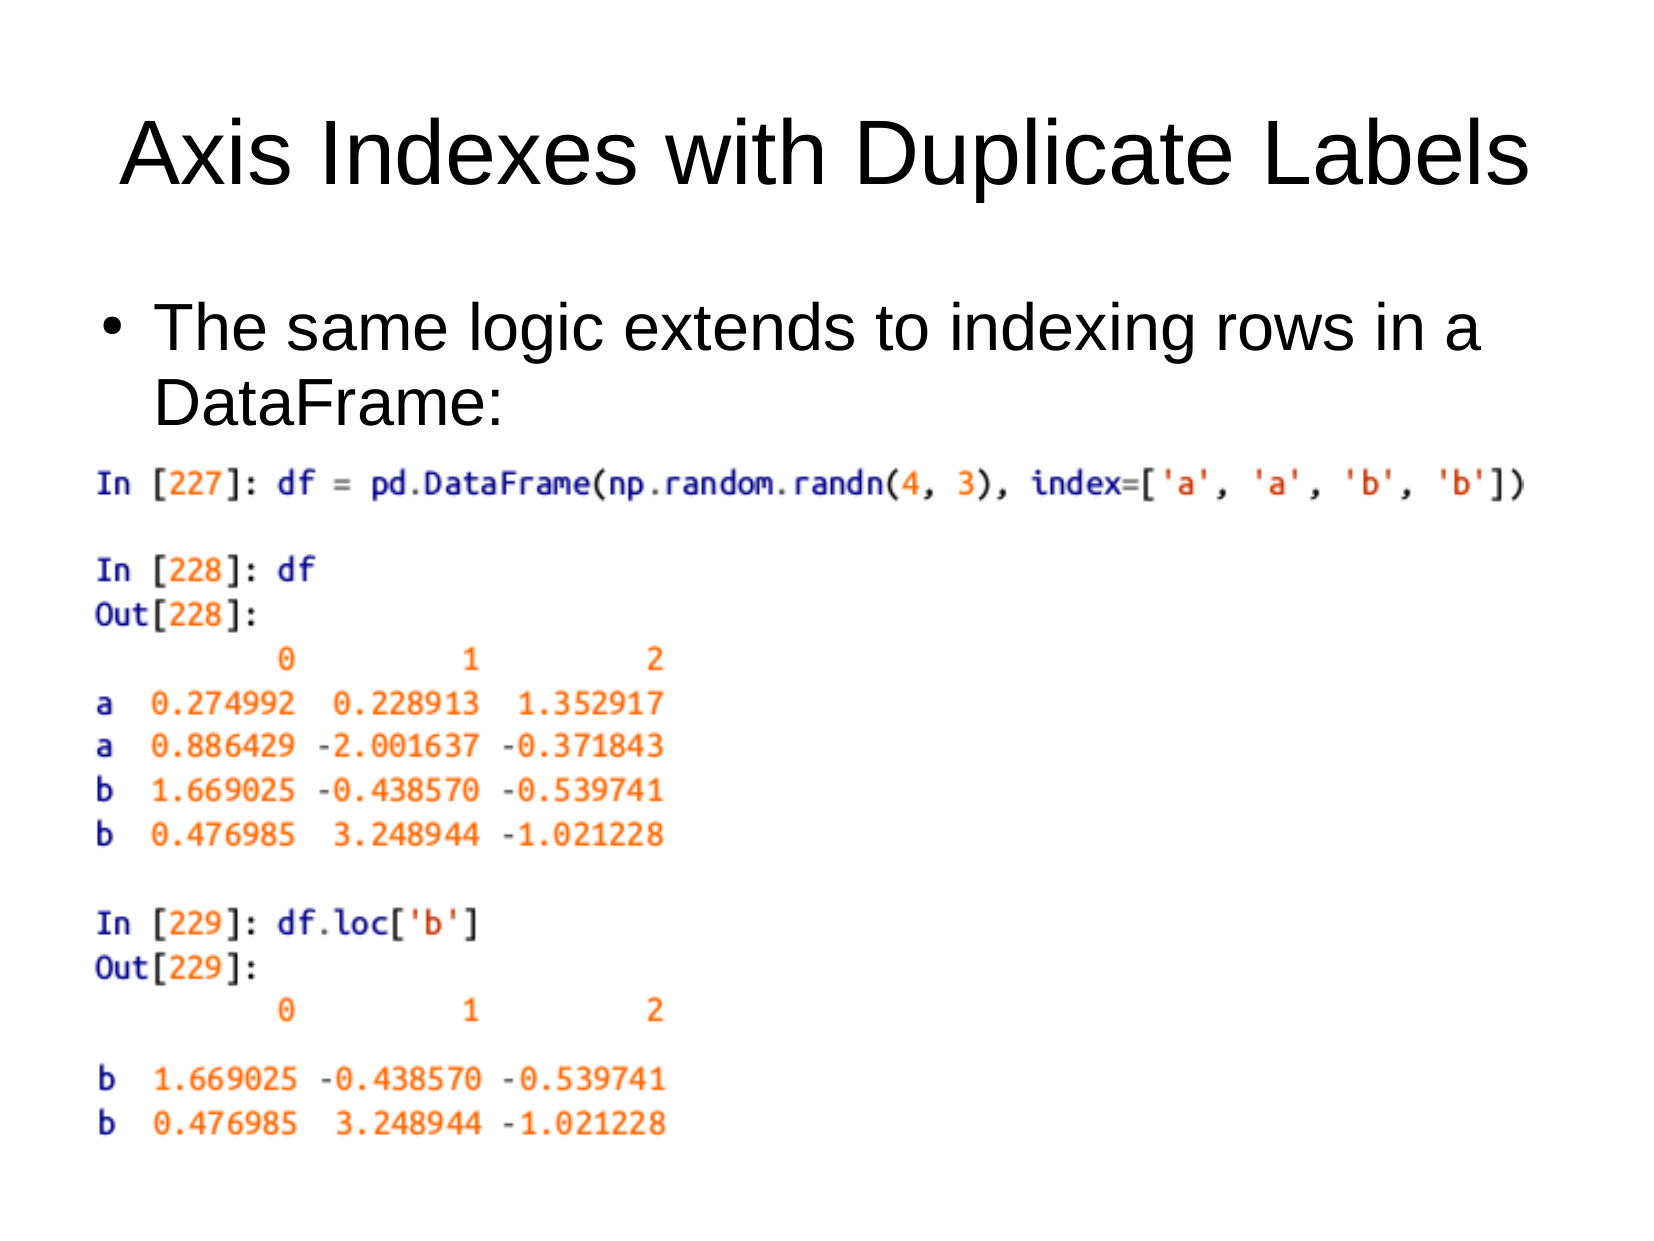

# Axis Indexes with Duplicate Labels
The same logic extends to indexing rows in a DataFrame: